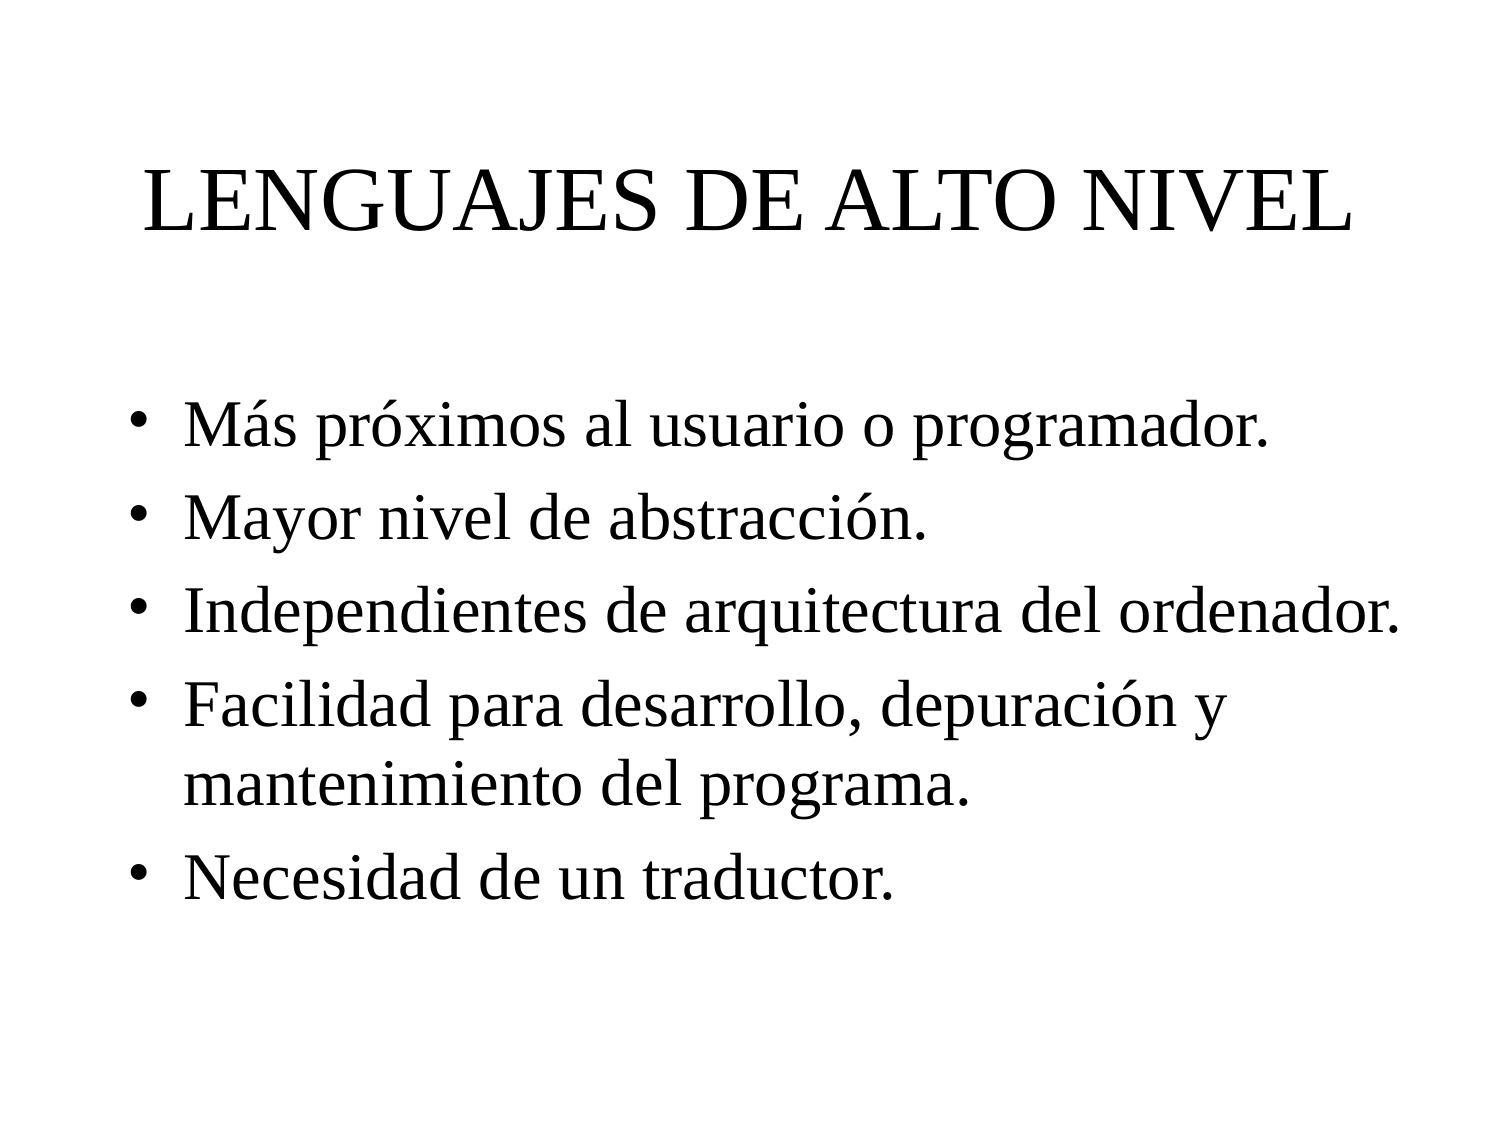

# LENGUAJES DE ALTO NIVEL
Más próximos al usuario o programador.
Mayor nivel de abstracción.
Independientes de arquitectura del ordenador.
Facilidad para desarrollo, depuración y mantenimiento del programa.
Necesidad de un traductor.